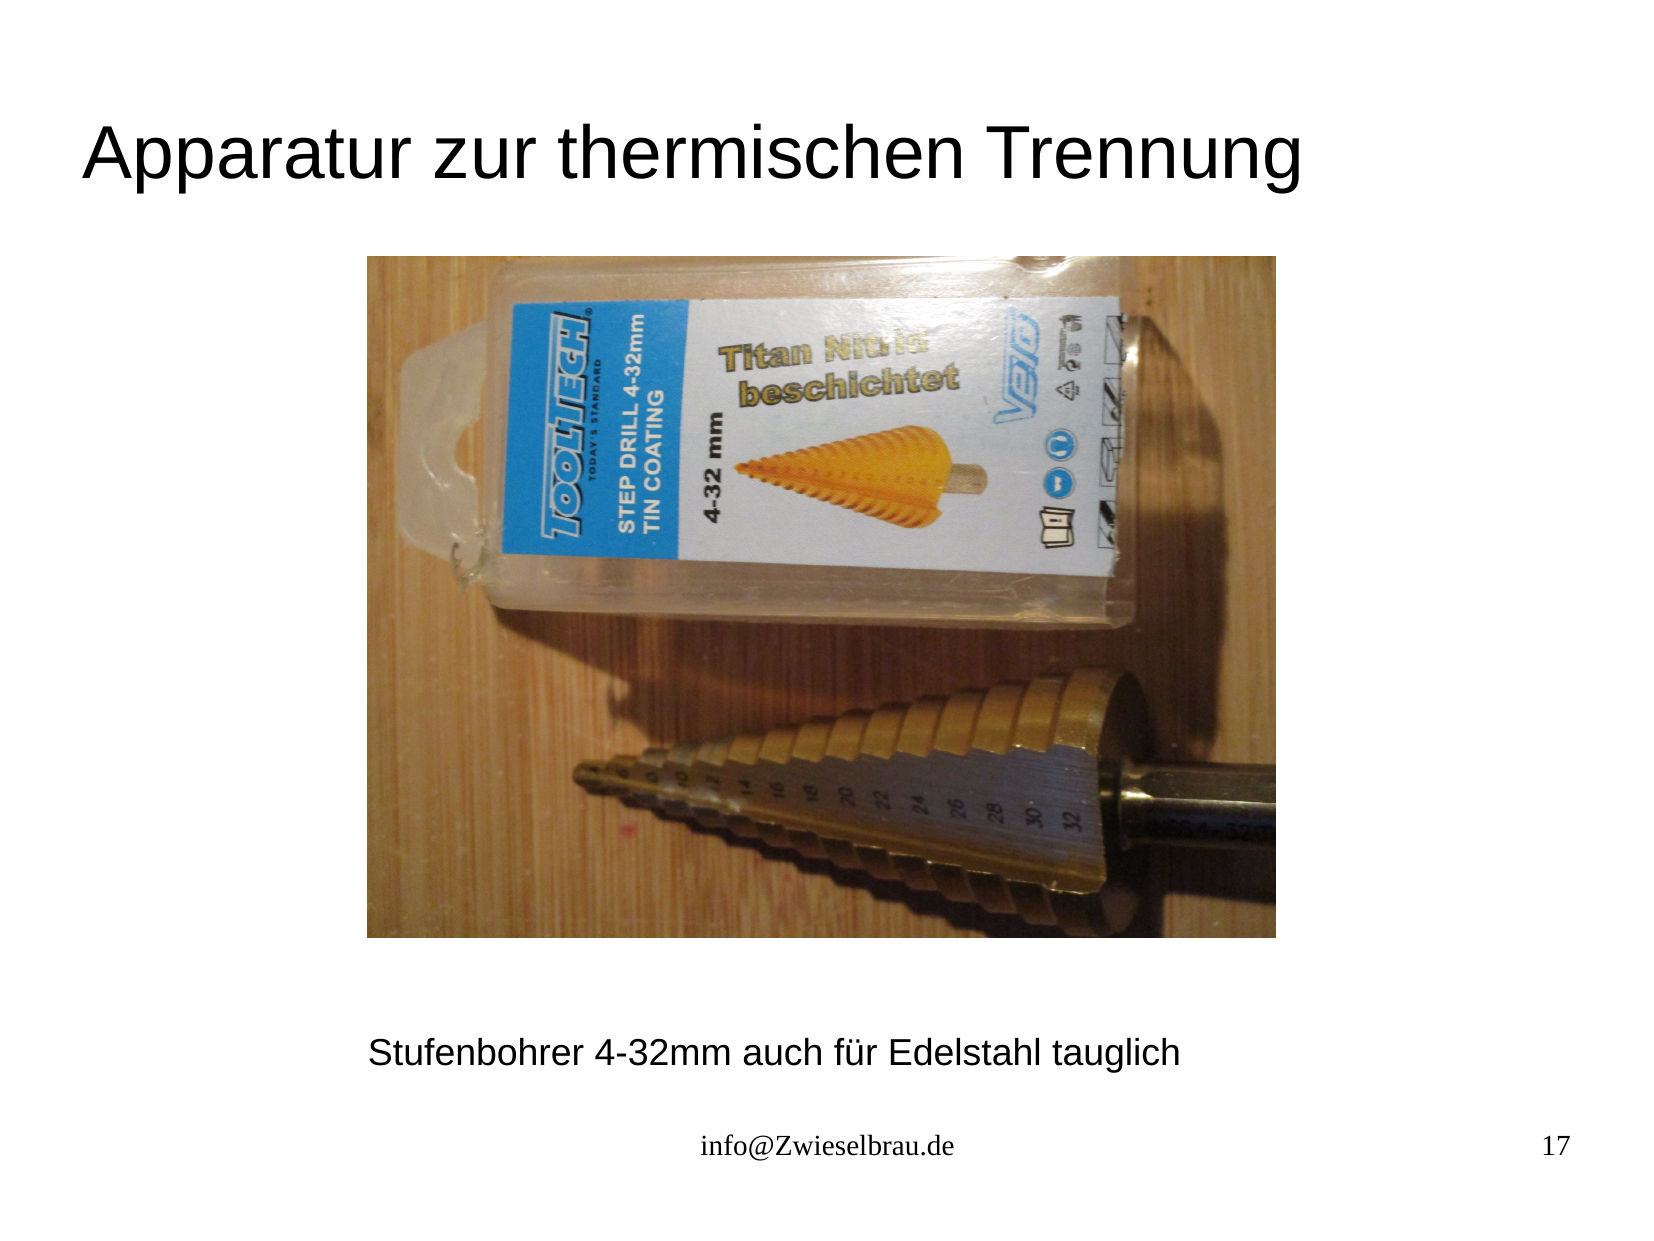

# Apparatur zur thermischen Trennung
Stufenbohrer 4-32mm auch für Edelstahl tauglich
info@Zwieselbrau.de
17